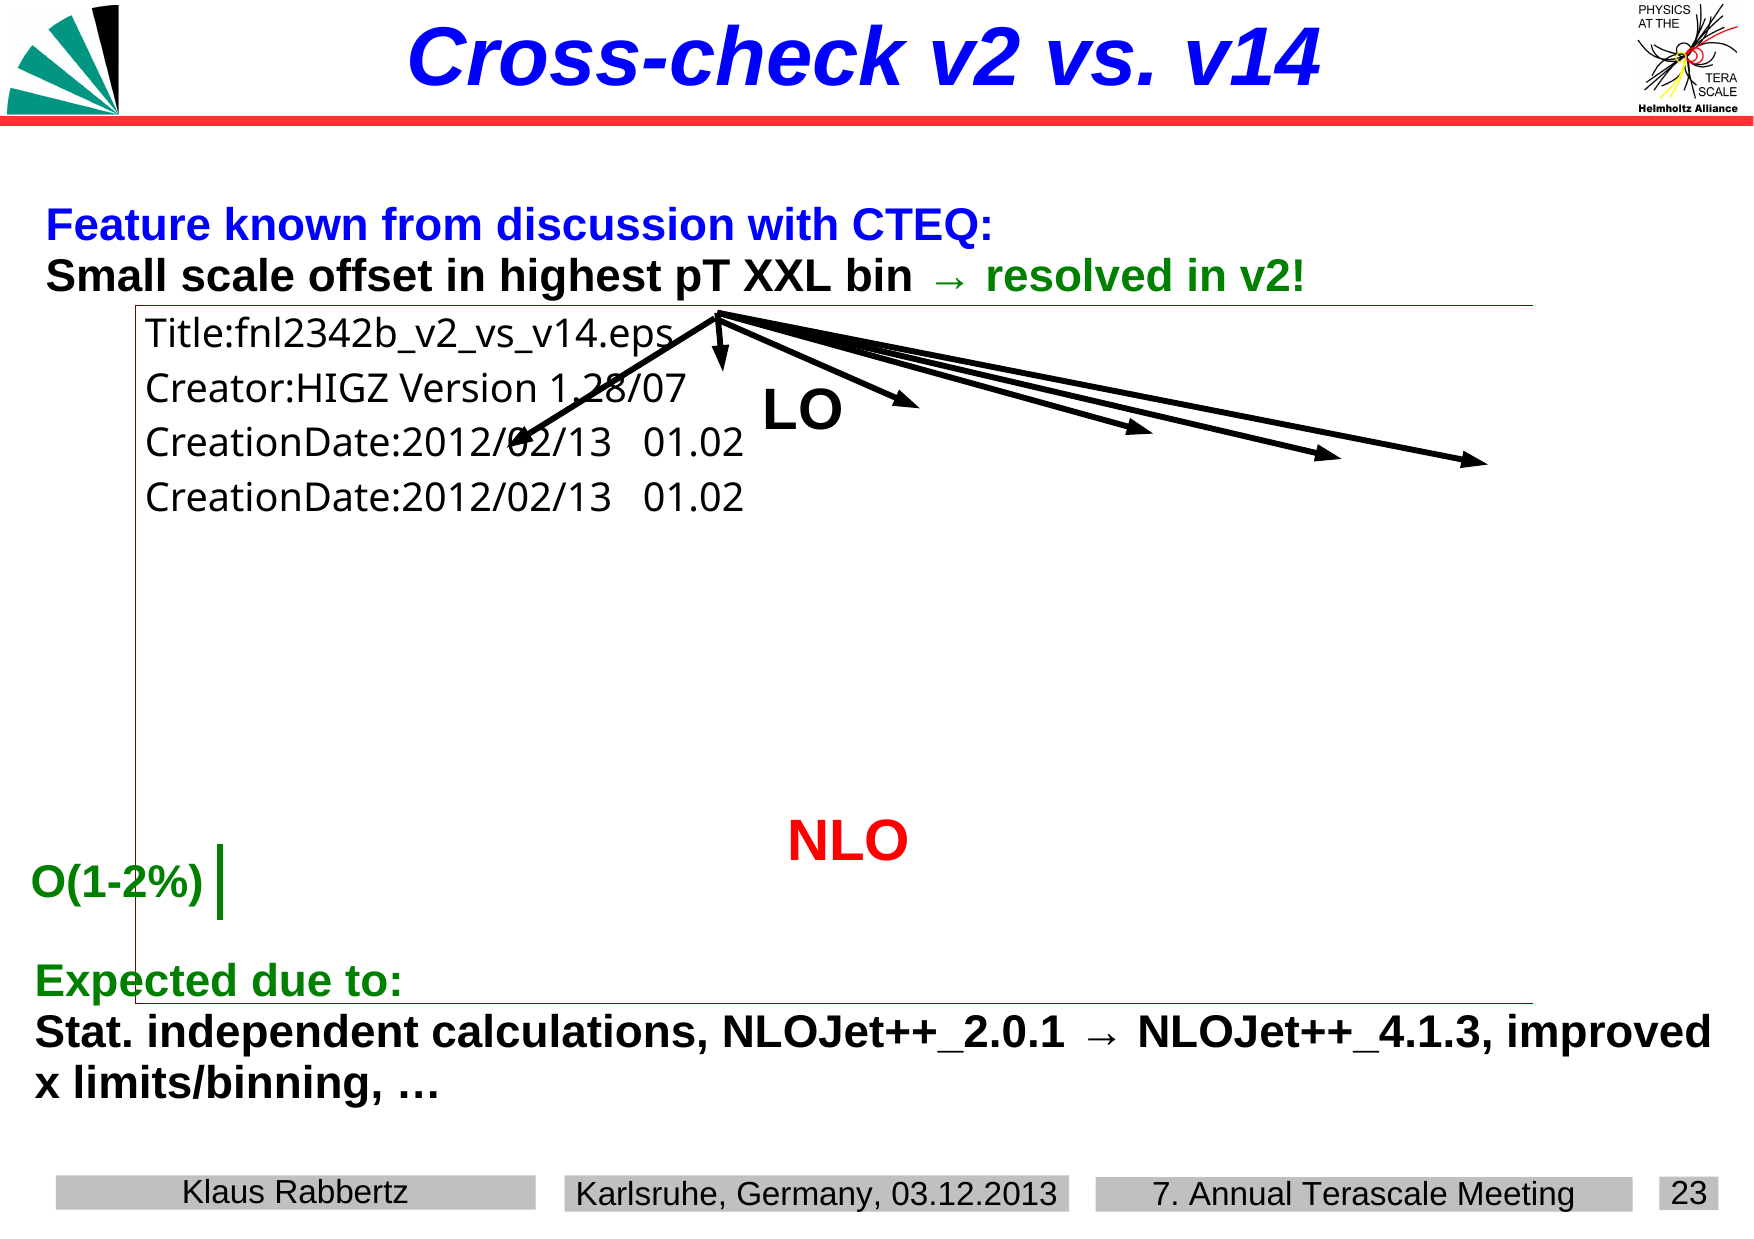

# Cross-check v2 vs. v14
Feature known from discussion with CTEQ:
Small scale offset in highest pT XXL bin → resolved in v2!
LO
NLO
O(1-2%)
Expected due to:
Stat. independent calculations, NLOJet++_2.0.1 → NLOJet++_4.1.3, improved
x limits/binning, …